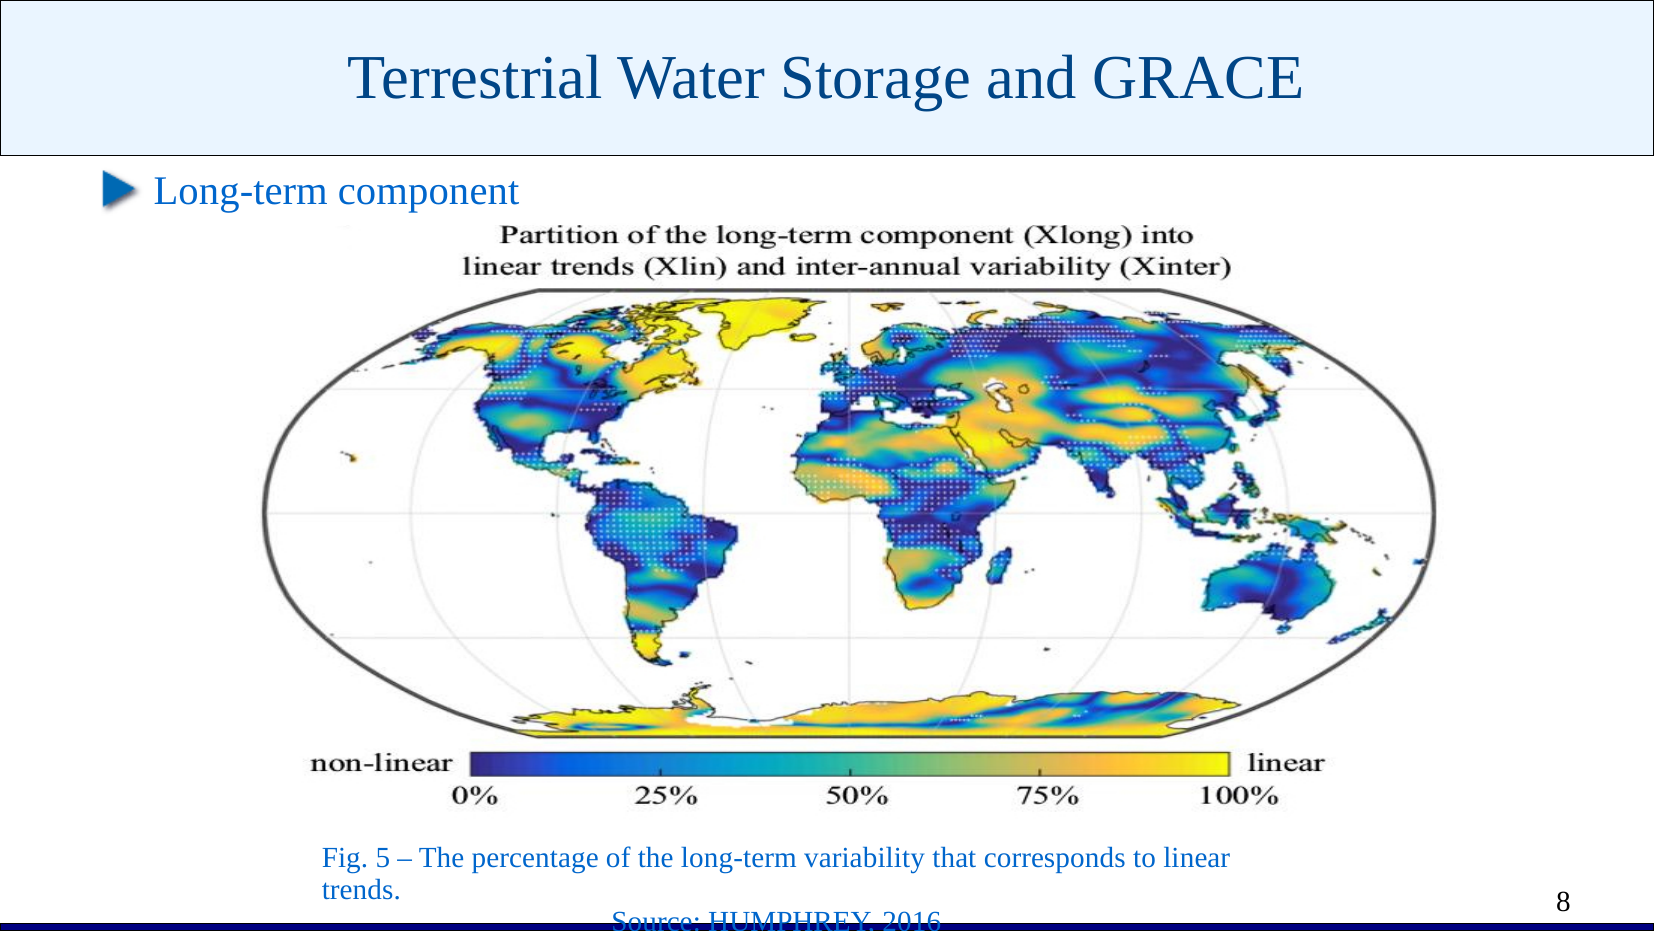

# Terrestrial Water Storage and GRACE
Long-term component
Fig. 5 – The percentage of the long-term variability that corresponds to linear trends.
Source: HUMPHREY, 2016
8